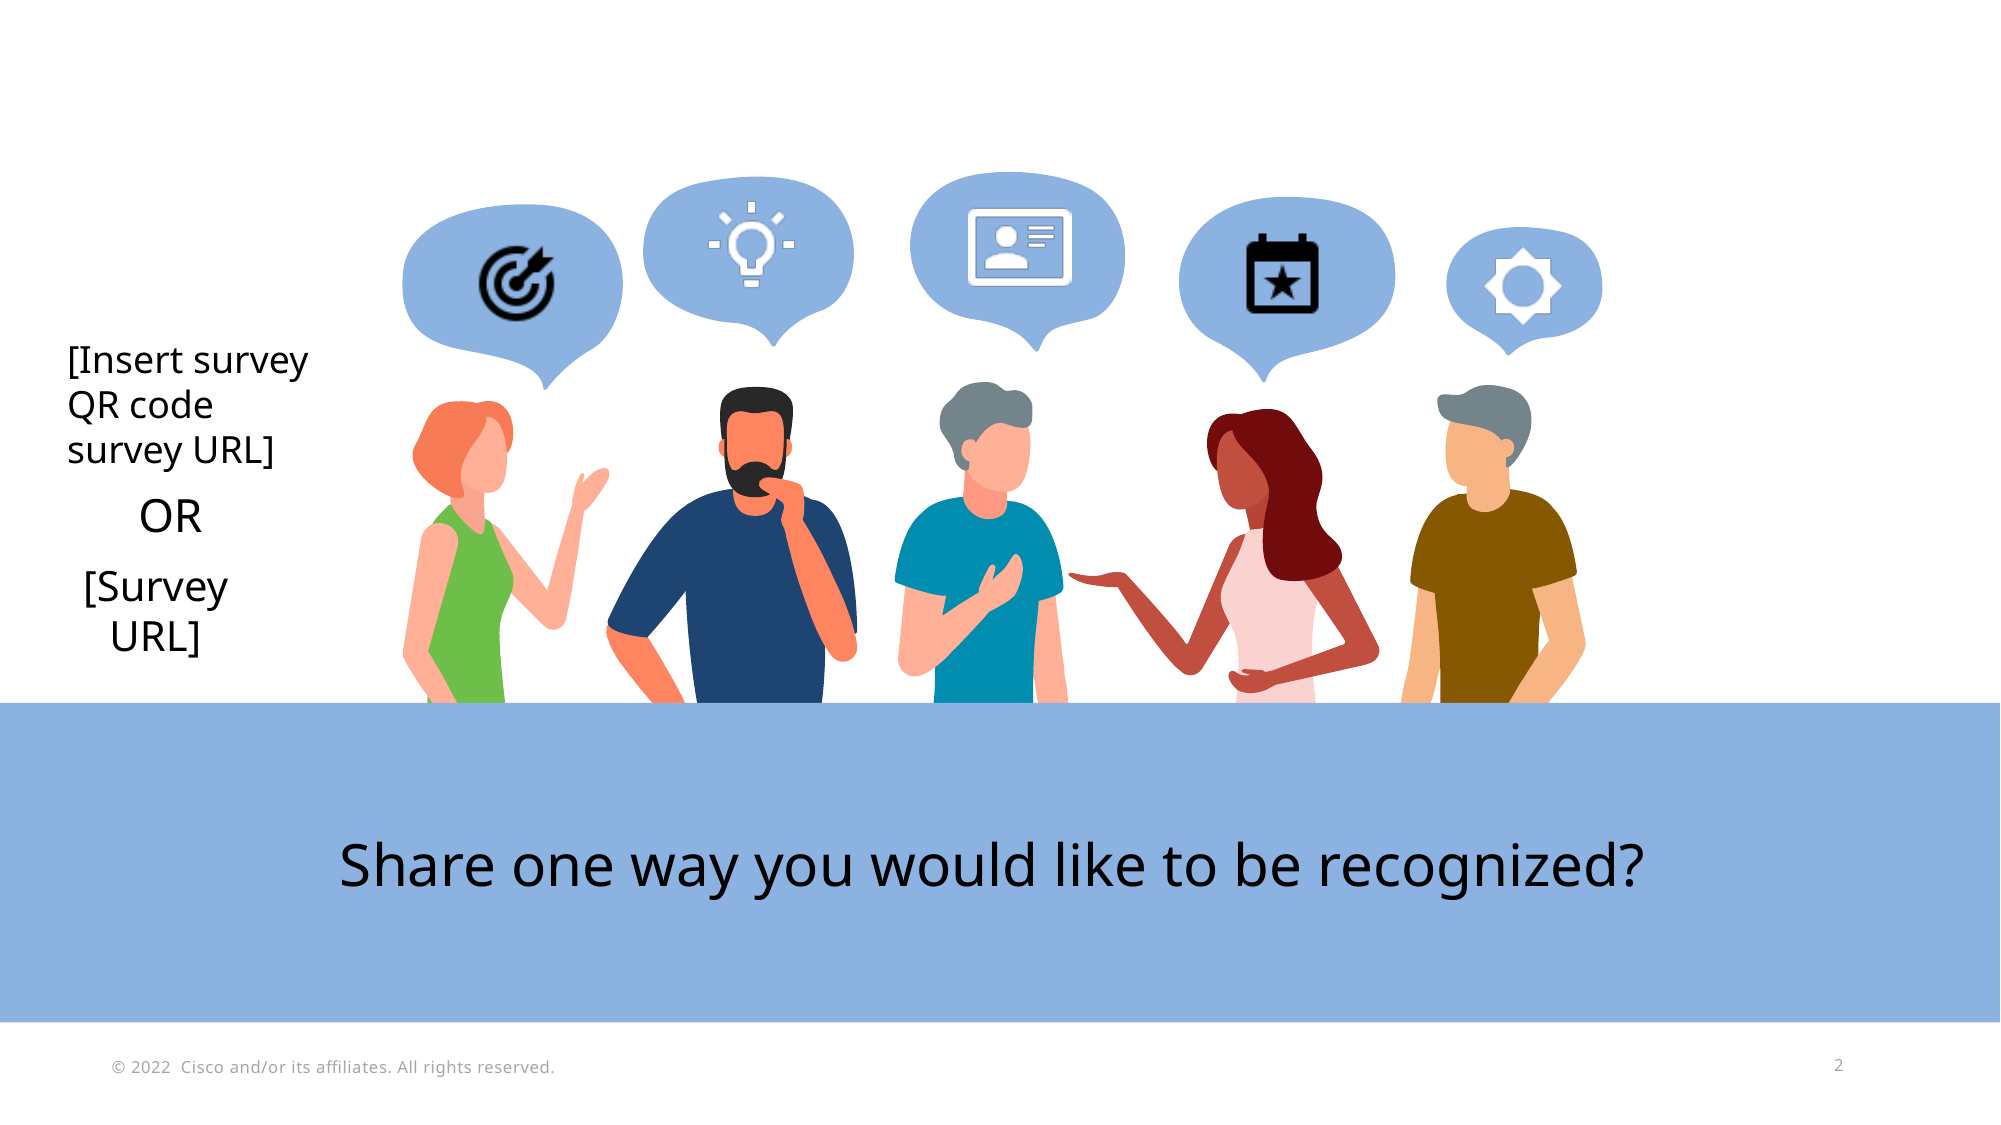

[Insert survey QR code survey URL]
OR
[Survey URL]
Share one way you would like to be recognized?